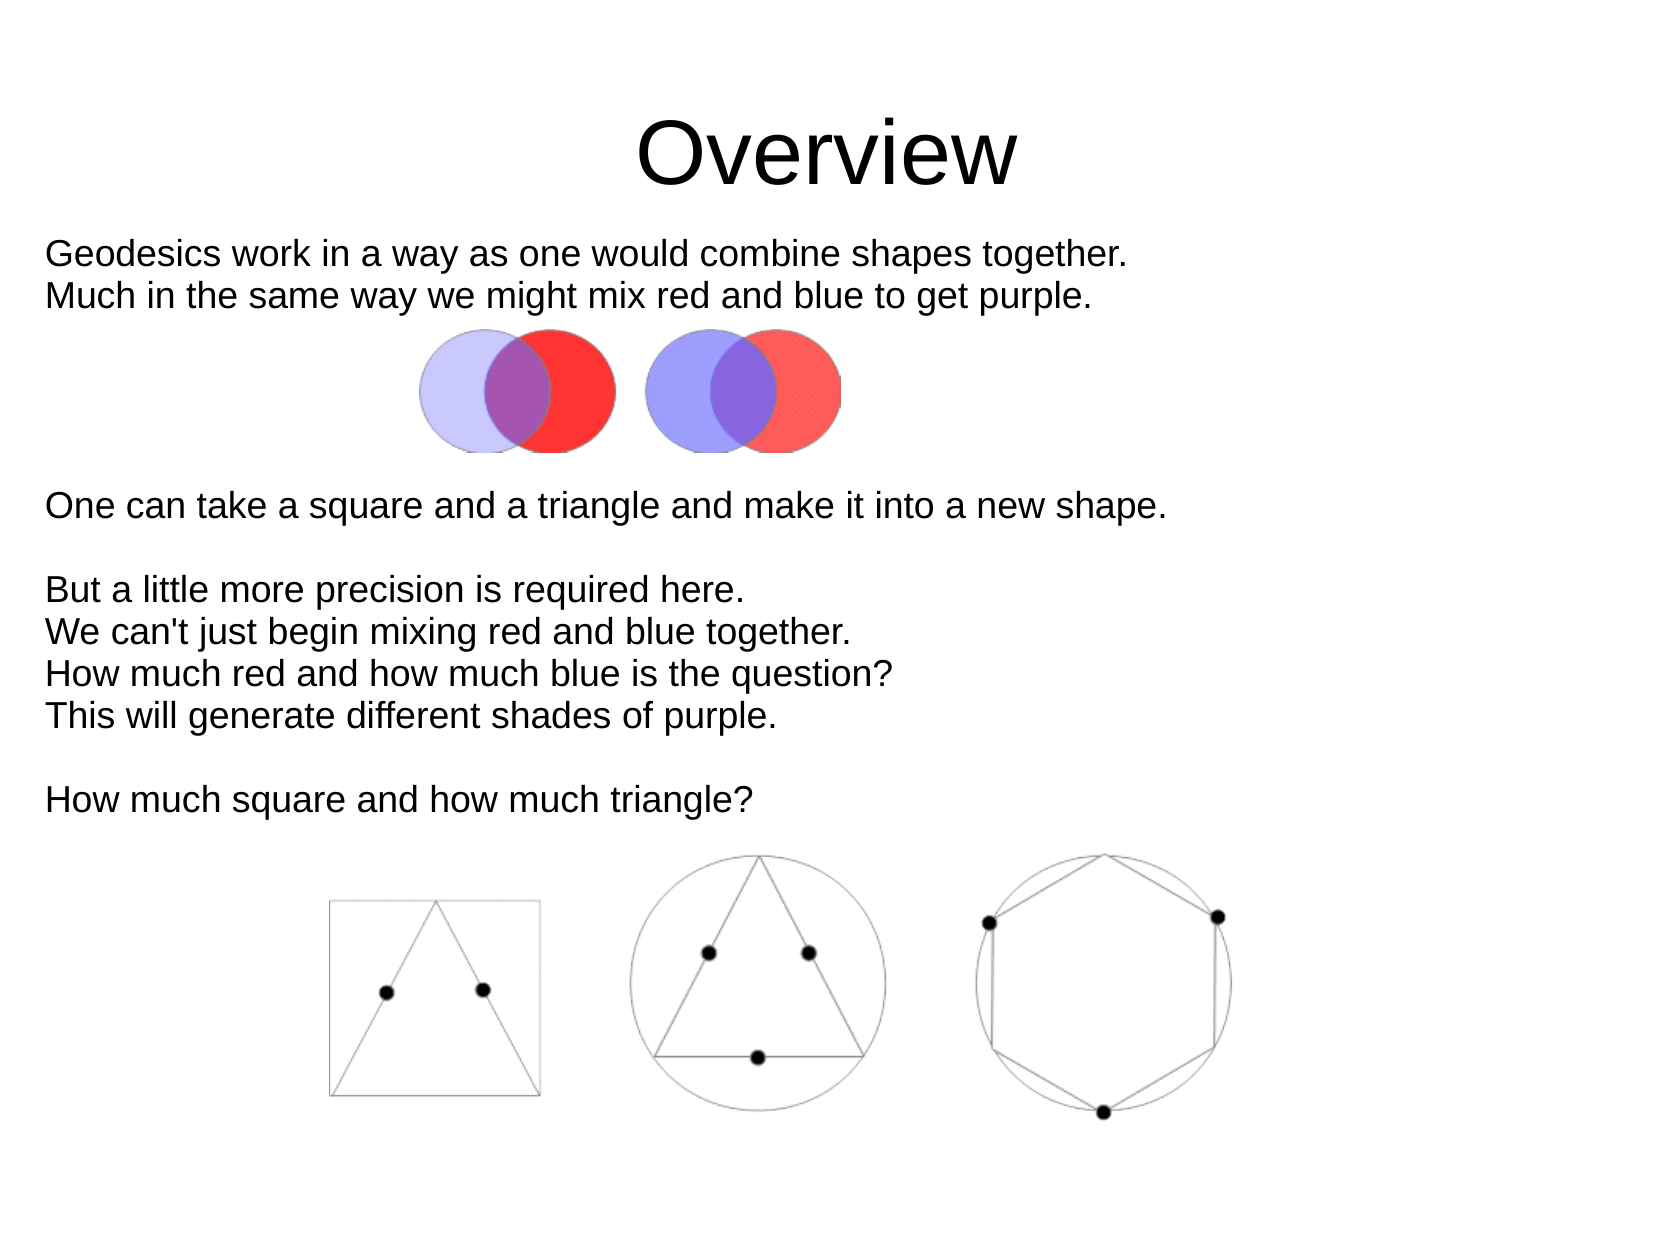

# Overview
Geodesics work in a way as one would combine shapes together.
Much in the same way we might mix red and blue to get purple.
One can take a square and a triangle and make it into a new shape.
But a little more precision is required here.
We can't just begin mixing red and blue together.
How much red and how much blue is the question?
This will generate different shades of purple.
How much square and how much triangle?